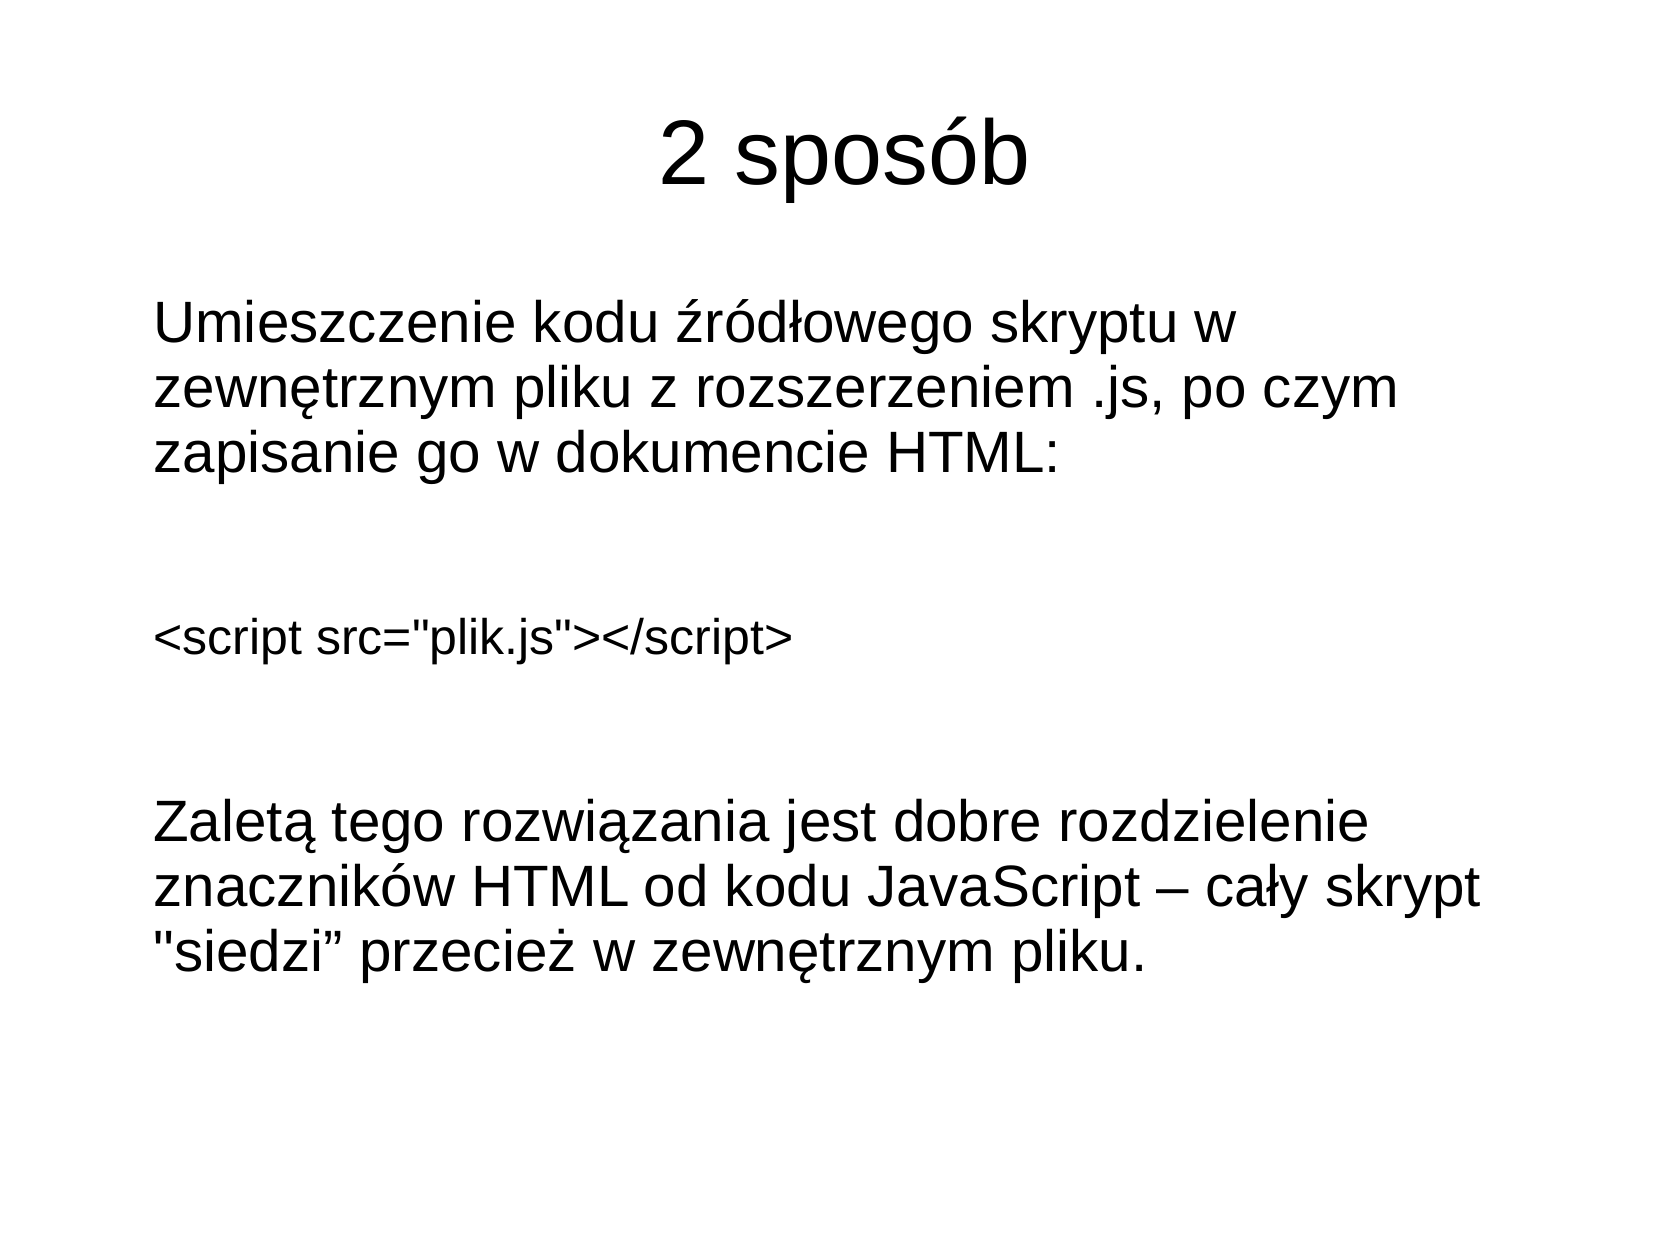

# 2 sposób
Umieszczenie kodu źródłowego skryptu w zewnętrznym pliku z rozszerzeniem .js, po czym zapisanie go w dokumencie HTML:
<script src="plik.js"></script>
Zaletą tego rozwiązania jest dobre rozdzielenie znaczników HTML od kodu JavaScript – cały skrypt "siedzi” przecież w zewnętrznym pliku.